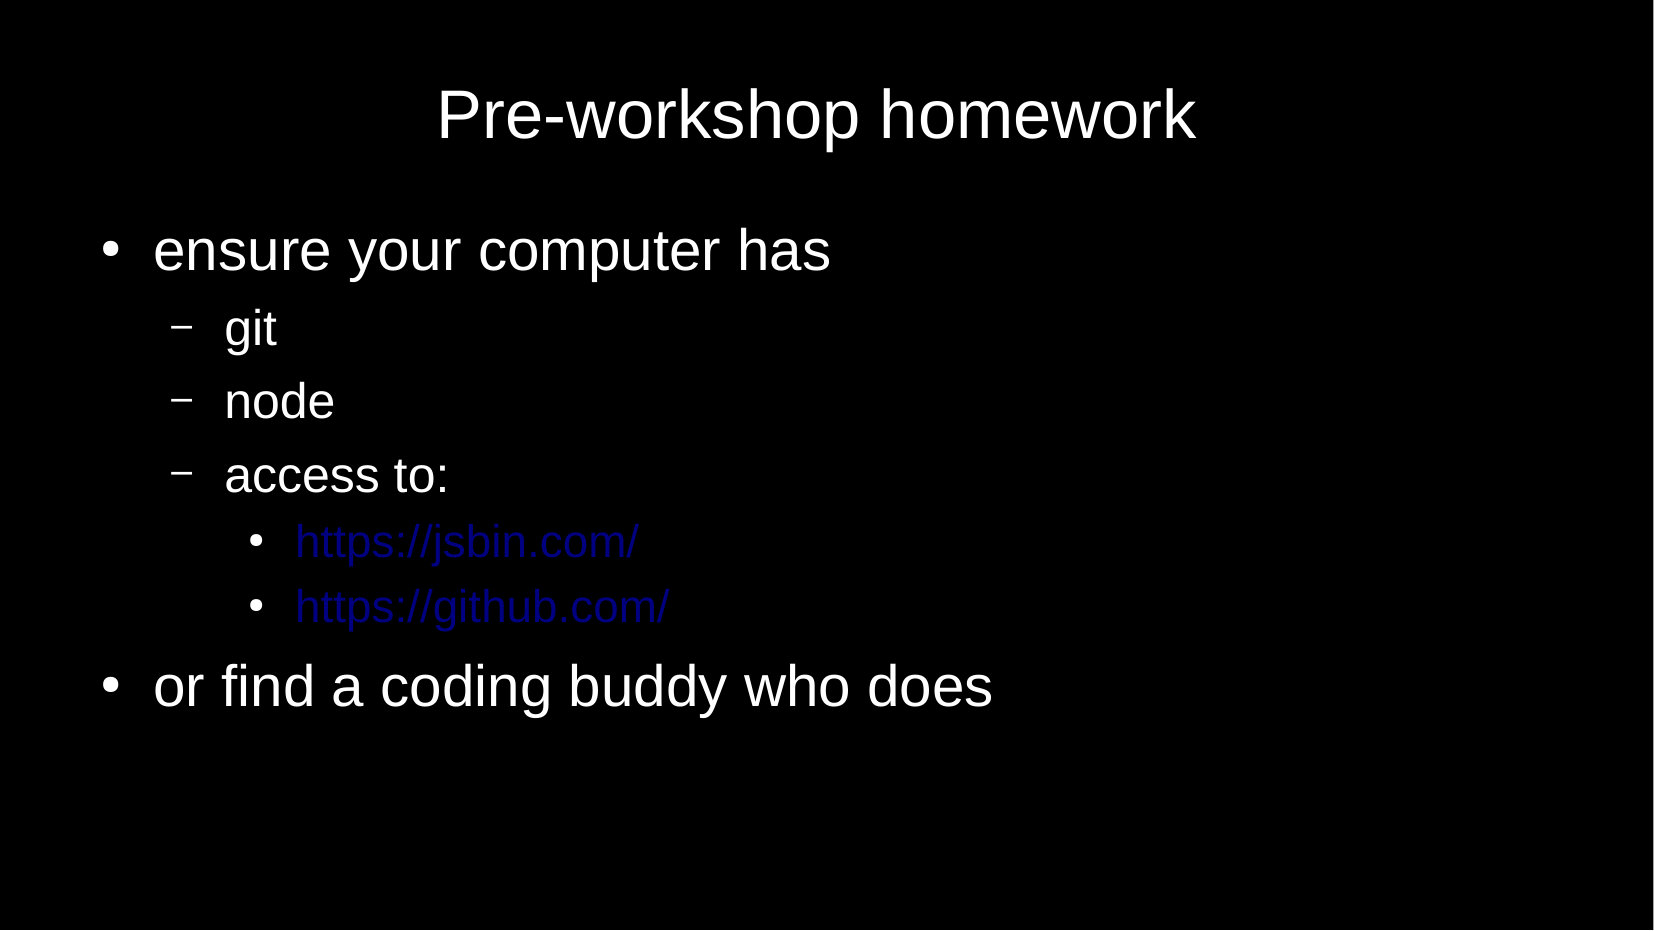

# Pre-workshop homework
ensure your computer has
git
node
access to:
https://jsbin.com/
https://github.com/
or find a coding buddy who does